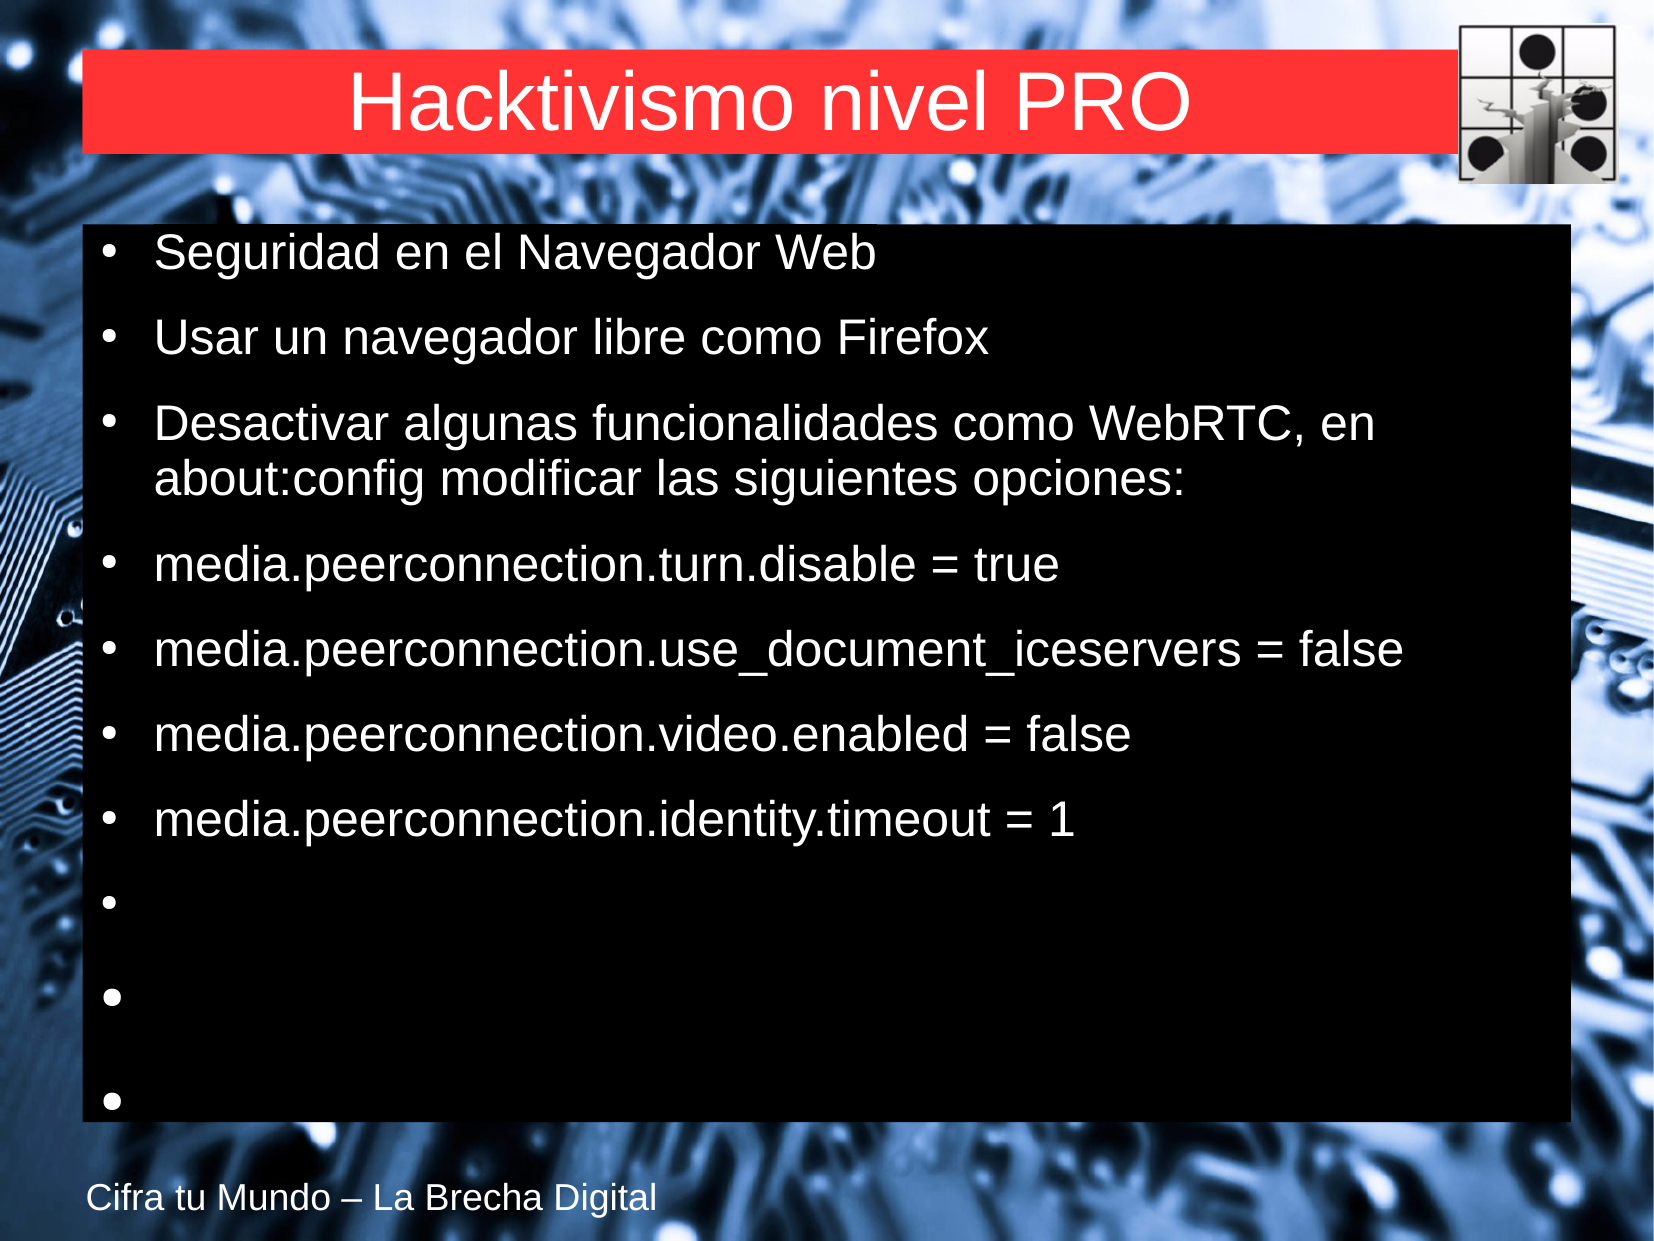

Tráfico de datos seguro con Tor y/o VPN
Hacktivismo nivel PRO
# Seguridad en el Navegador Web
Usar un navegador libre como Firefox
Desactivar algunas funcionalidades como WebRTC, en about:config modificar las siguientes opciones:
media.peerconnection.turn.disable = true
media.peerconnection.use_document_iceservers = false
media.peerconnection.video.enabled = false
media.peerconnection.identity.timeout = 1
Cifra tu Mundo – La Brecha Digital